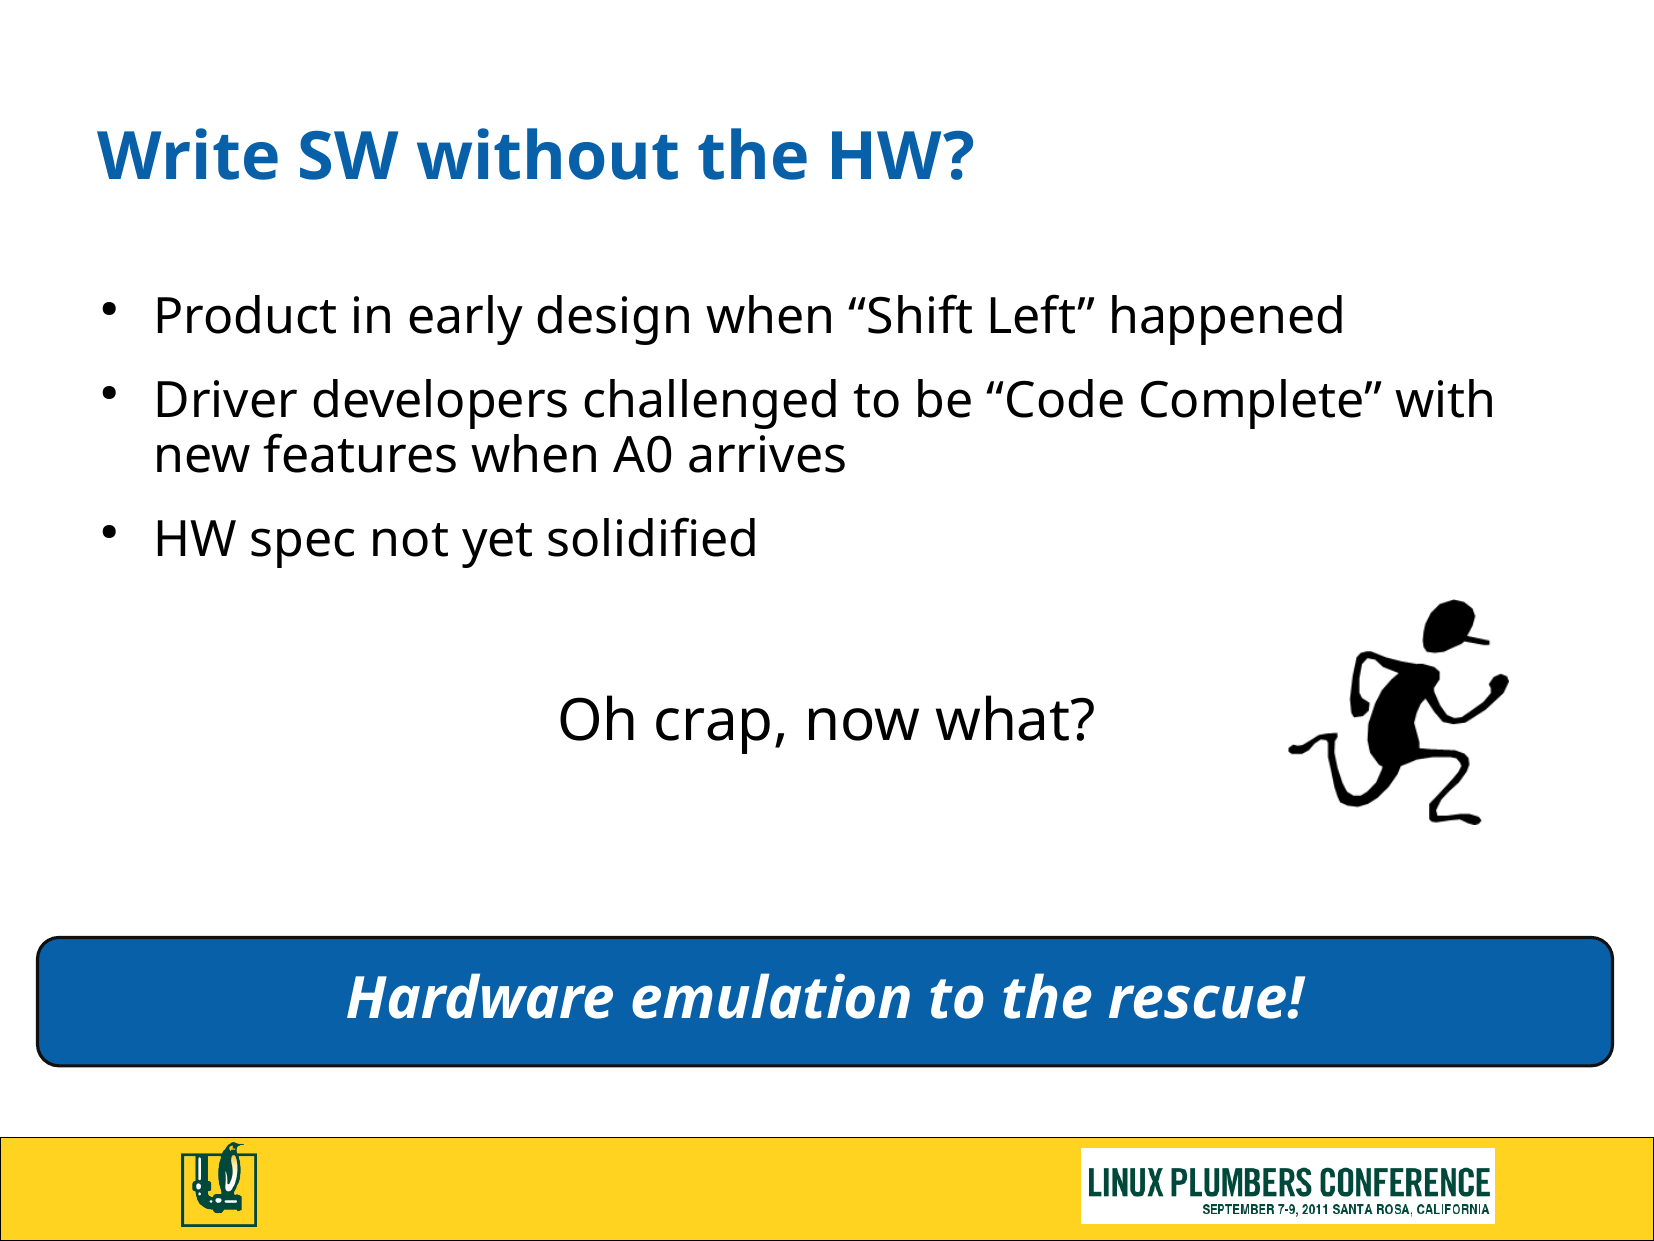

# Write SW without the HW?
Product in early design when “Shift Left” happened
Driver developers challenged to be “Code Complete” with new features when A0 arrives
HW spec not yet solidified
Oh crap, now what?
Hardware emulation to the rescue!